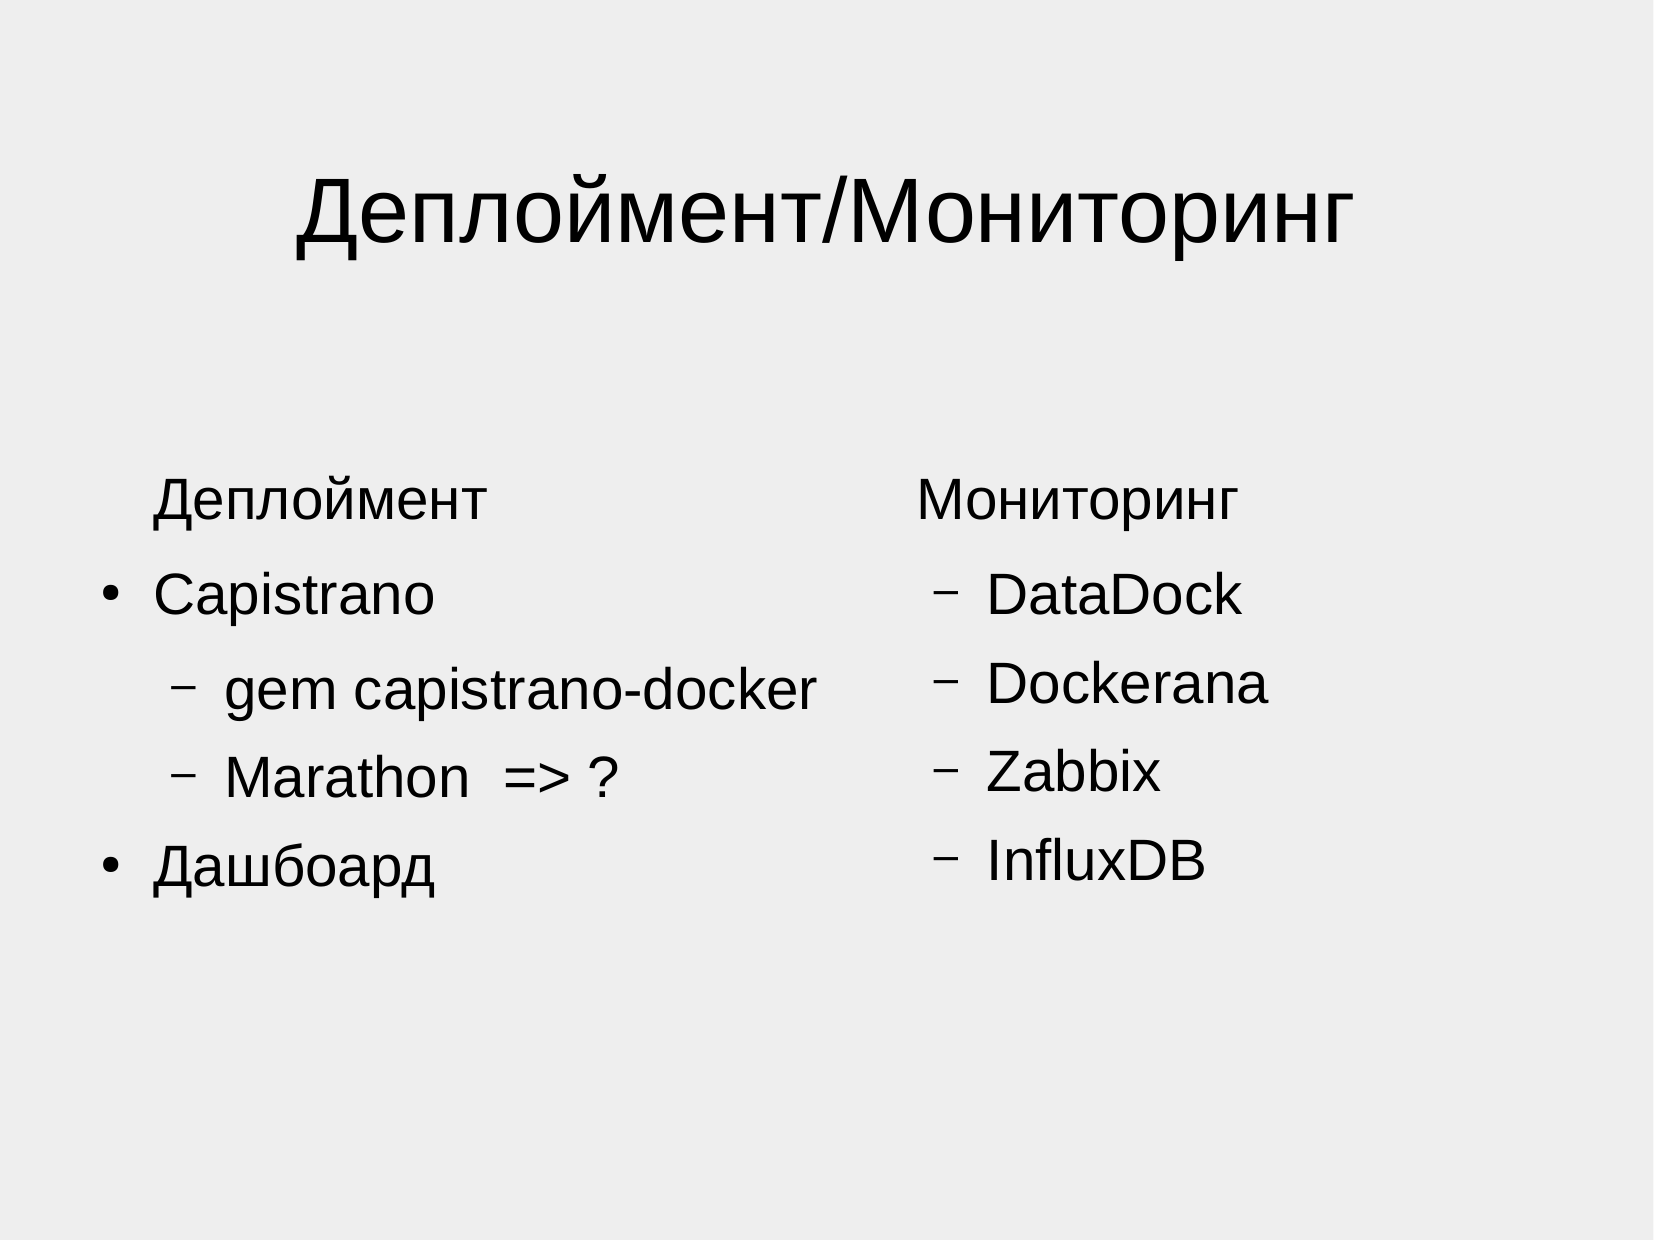

# Деплоймент/Мониторинг
Деплоймент
Capistrano
gem capistrano-docker
Marathon => ?
Дашбоард
Мониторинг
DataDock
Dockerana
Zabbix
InfluxDB